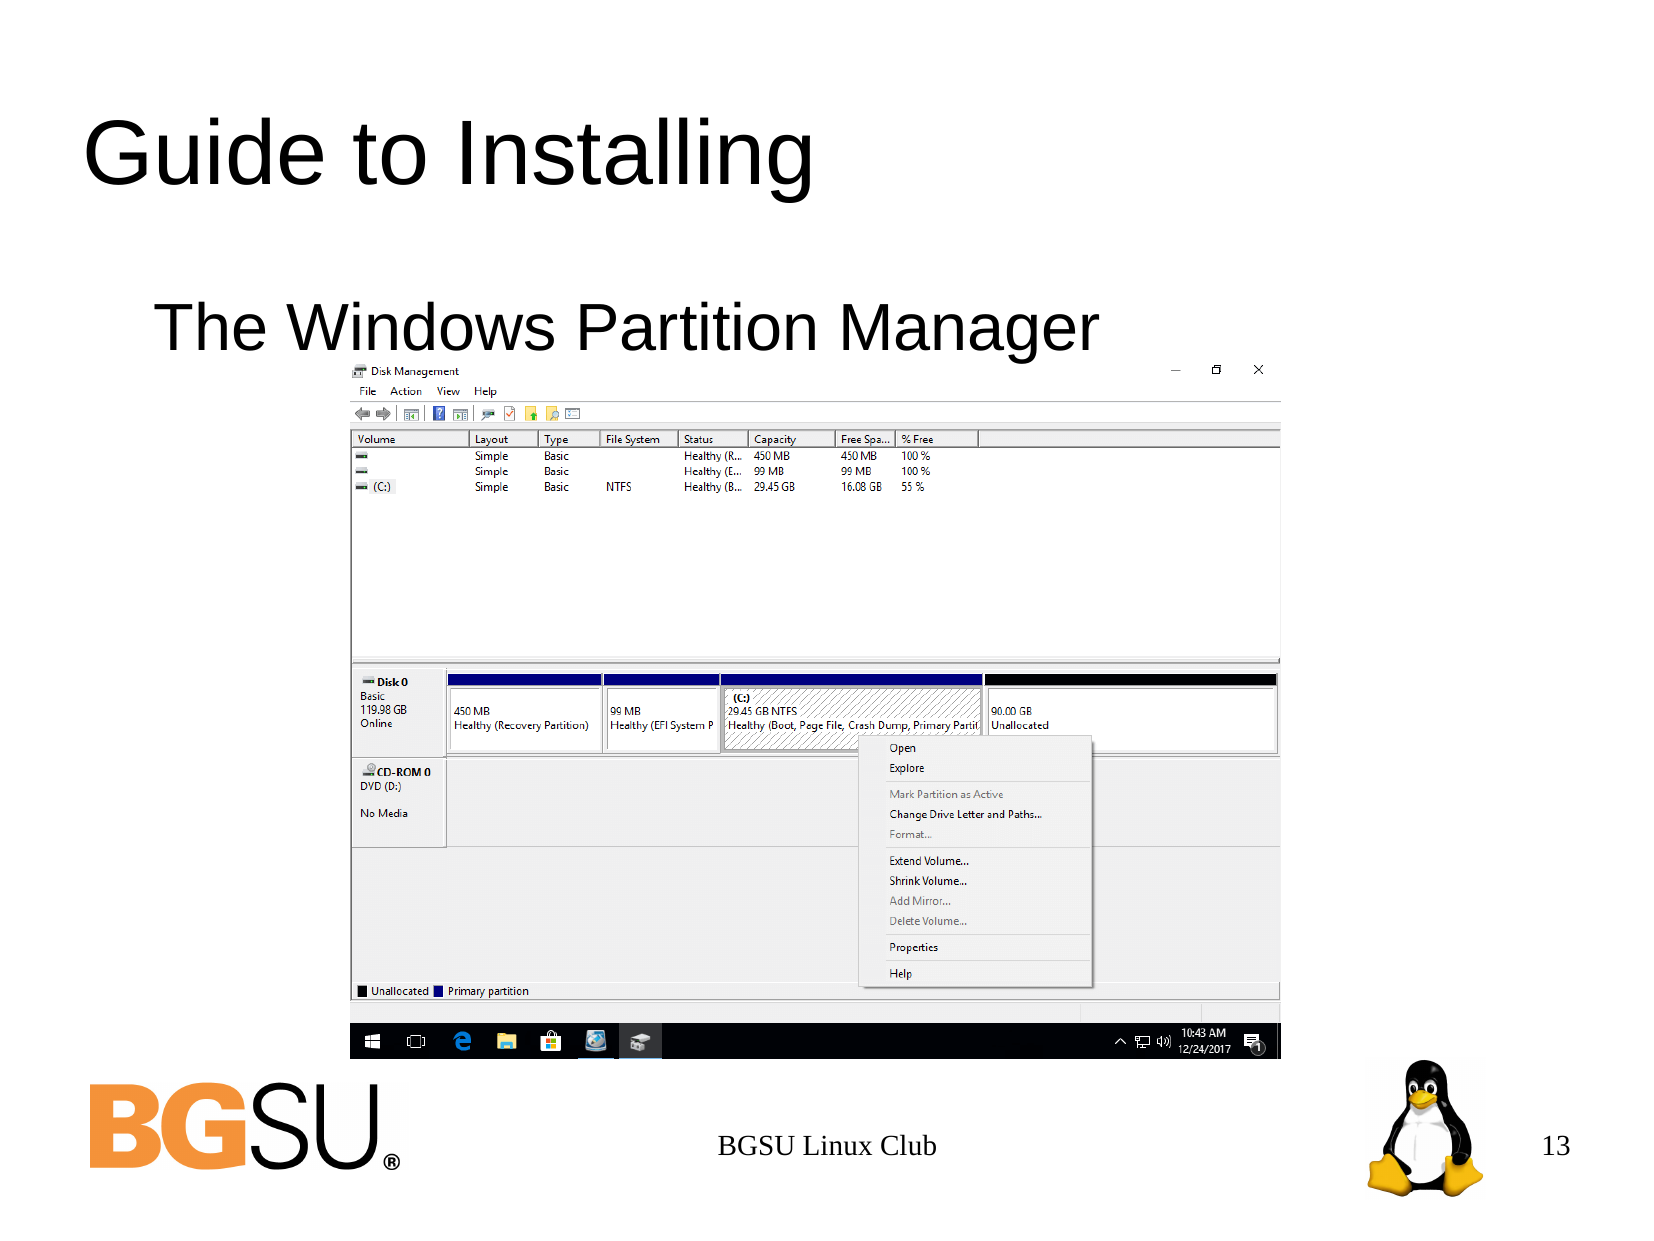

# Guide to Installing
The Windows Partition Manager
BGSU Linux Club
13